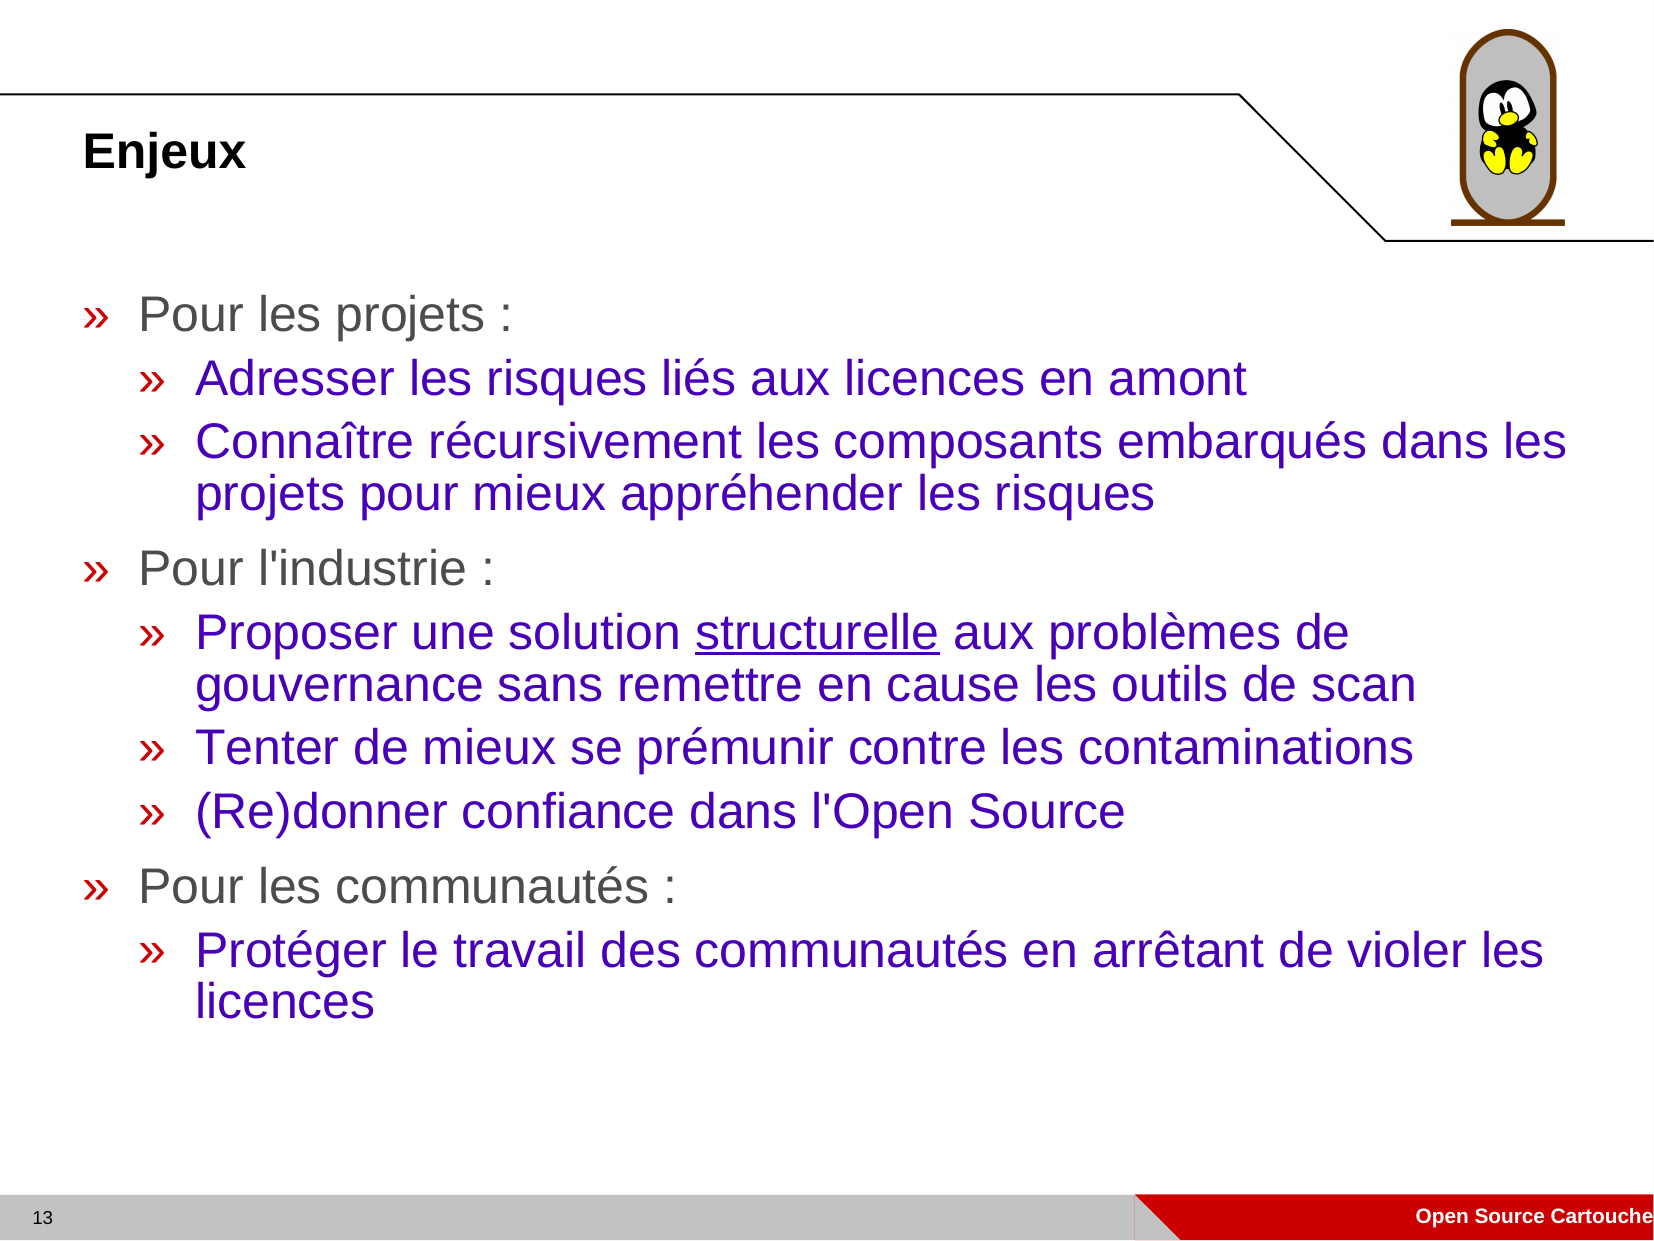

# Enjeux
Pour les projets :
Adresser les risques liés aux licences en amont
Connaître récursivement les composants embarqués dans les projets pour mieux appréhender les risques
Pour l'industrie :
Proposer une solution structurelle aux problèmes de gouvernance sans remettre en cause les outils de scan
Tenter de mieux se prémunir contre les contaminations
(Re)donner confiance dans l'Open Source
Pour les communautés :
Protéger le travail des communautés en arrêtant de violer les licences